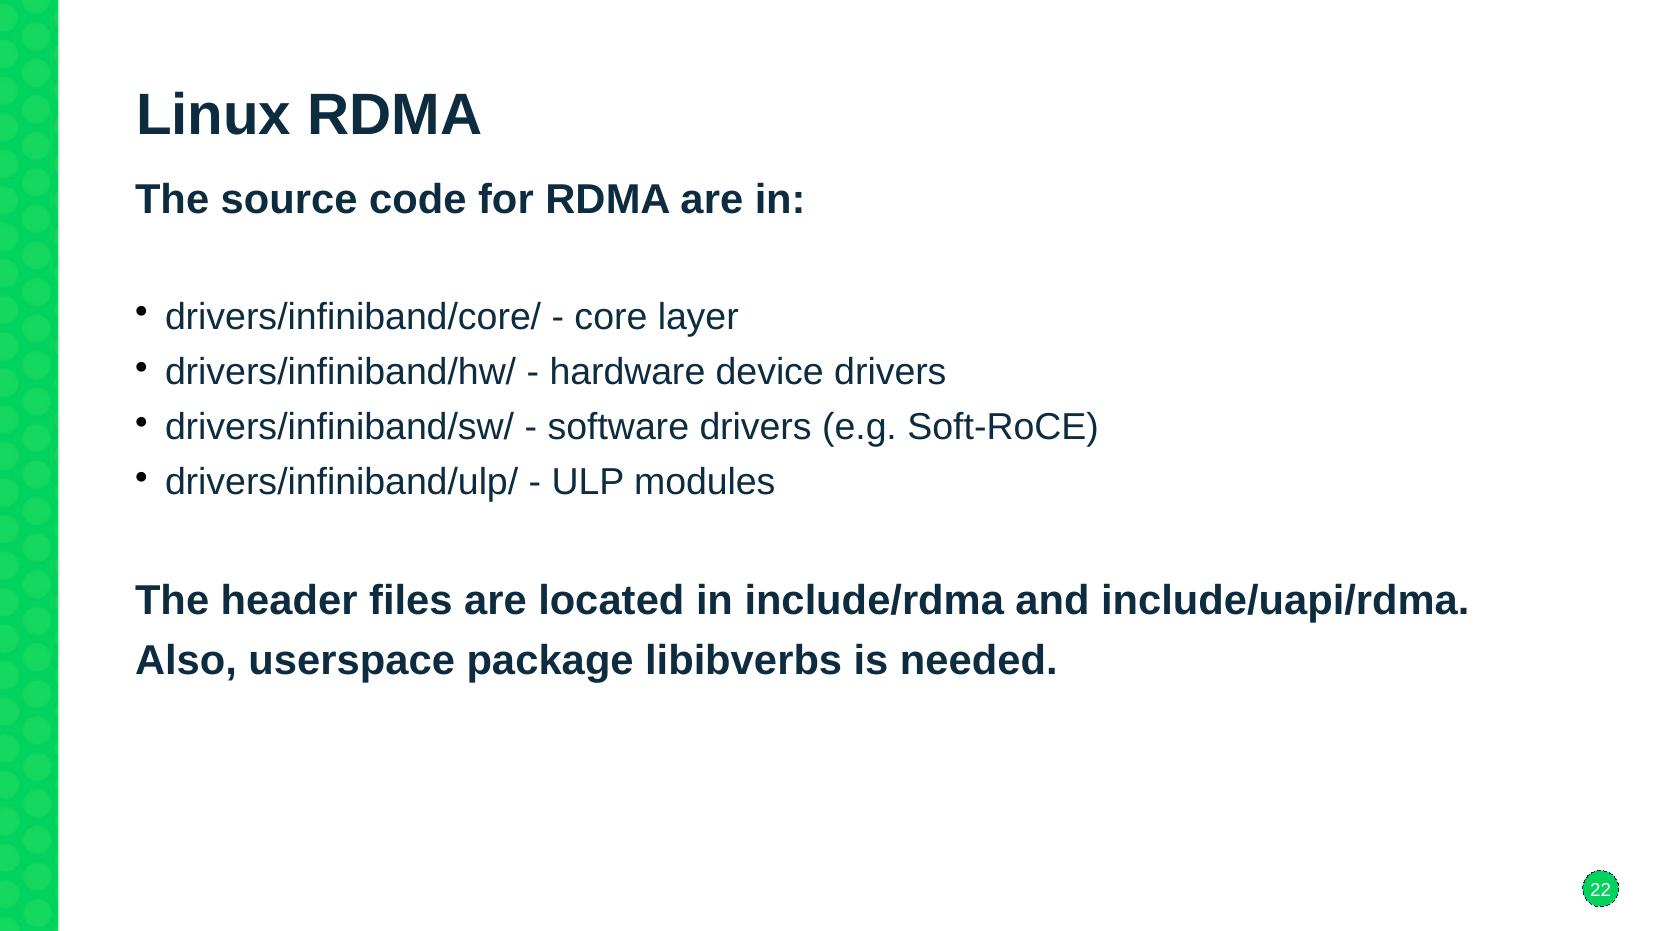

# Linux RDMA
The source code for RDMA are in:
drivers/infiniband/core/ - core layer
drivers/infiniband/hw/ - hardware device drivers
drivers/infiniband/sw/ - software drivers (e.g. Soft-RoCE)
drivers/infiniband/ulp/ - ULP modules
The header files are located in include/rdma and include/uapi/rdma.
Also, userspace package libibverbs is needed.
22